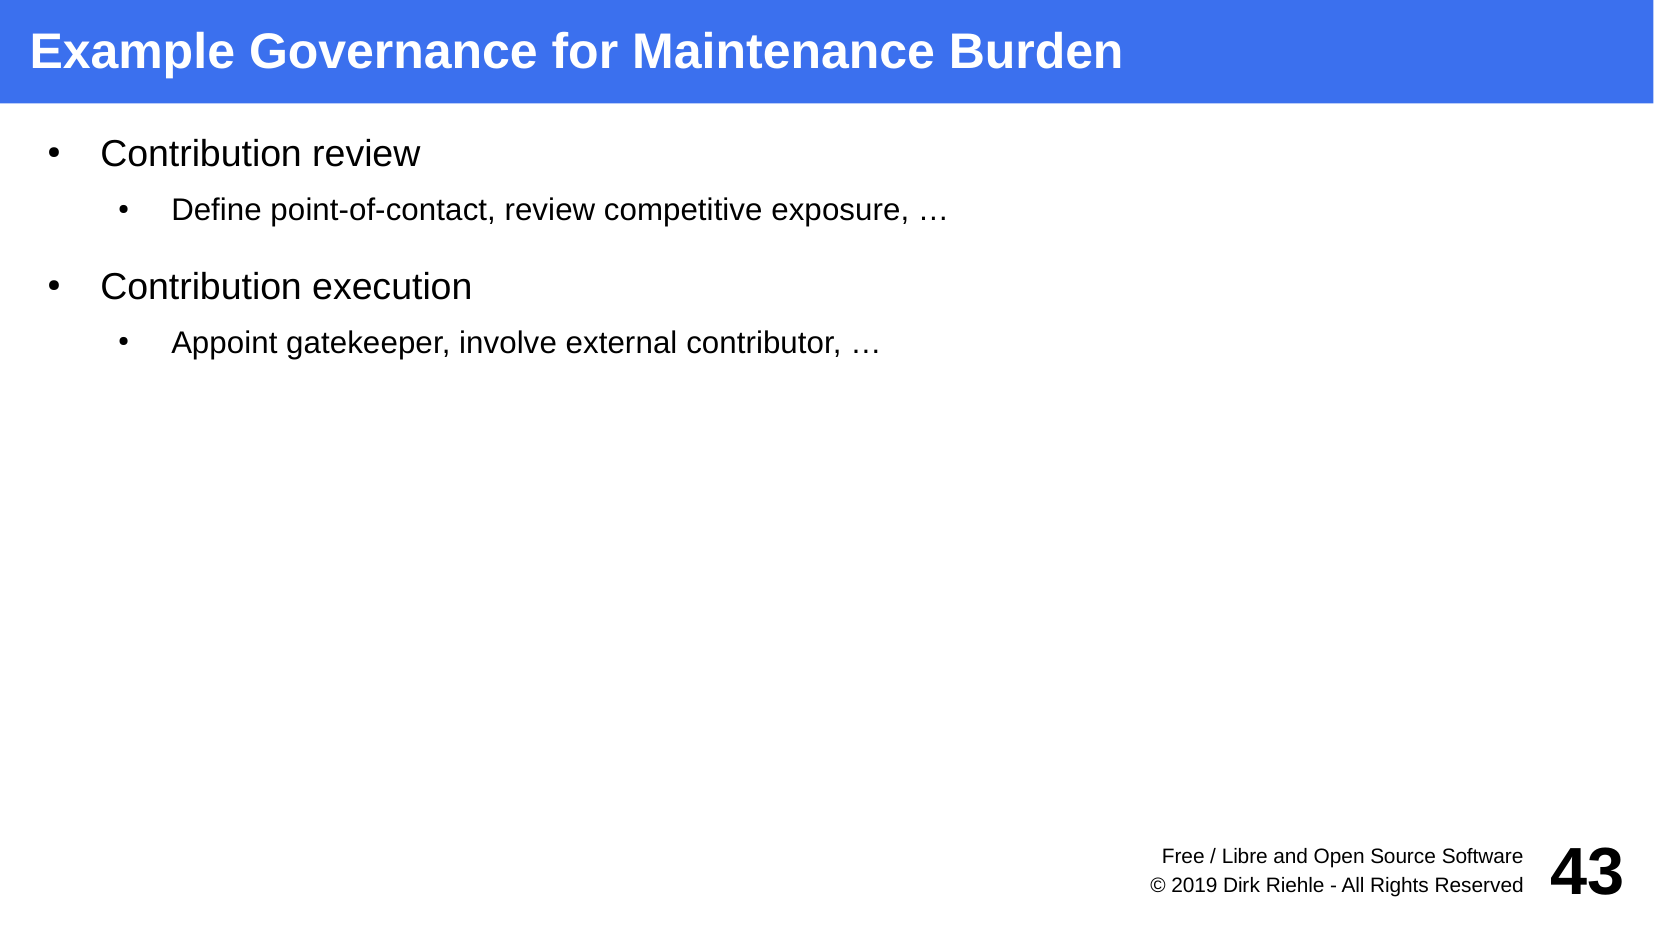

# Example Governance for Maintenance Burden
Contribution review
Define point-of-contact, review competitive exposure, …
Contribution execution
Appoint gatekeeper, involve external contributor, …
Free / Libre and Open Source Software
43
© 2019 Dirk Riehle - All Rights Reserved